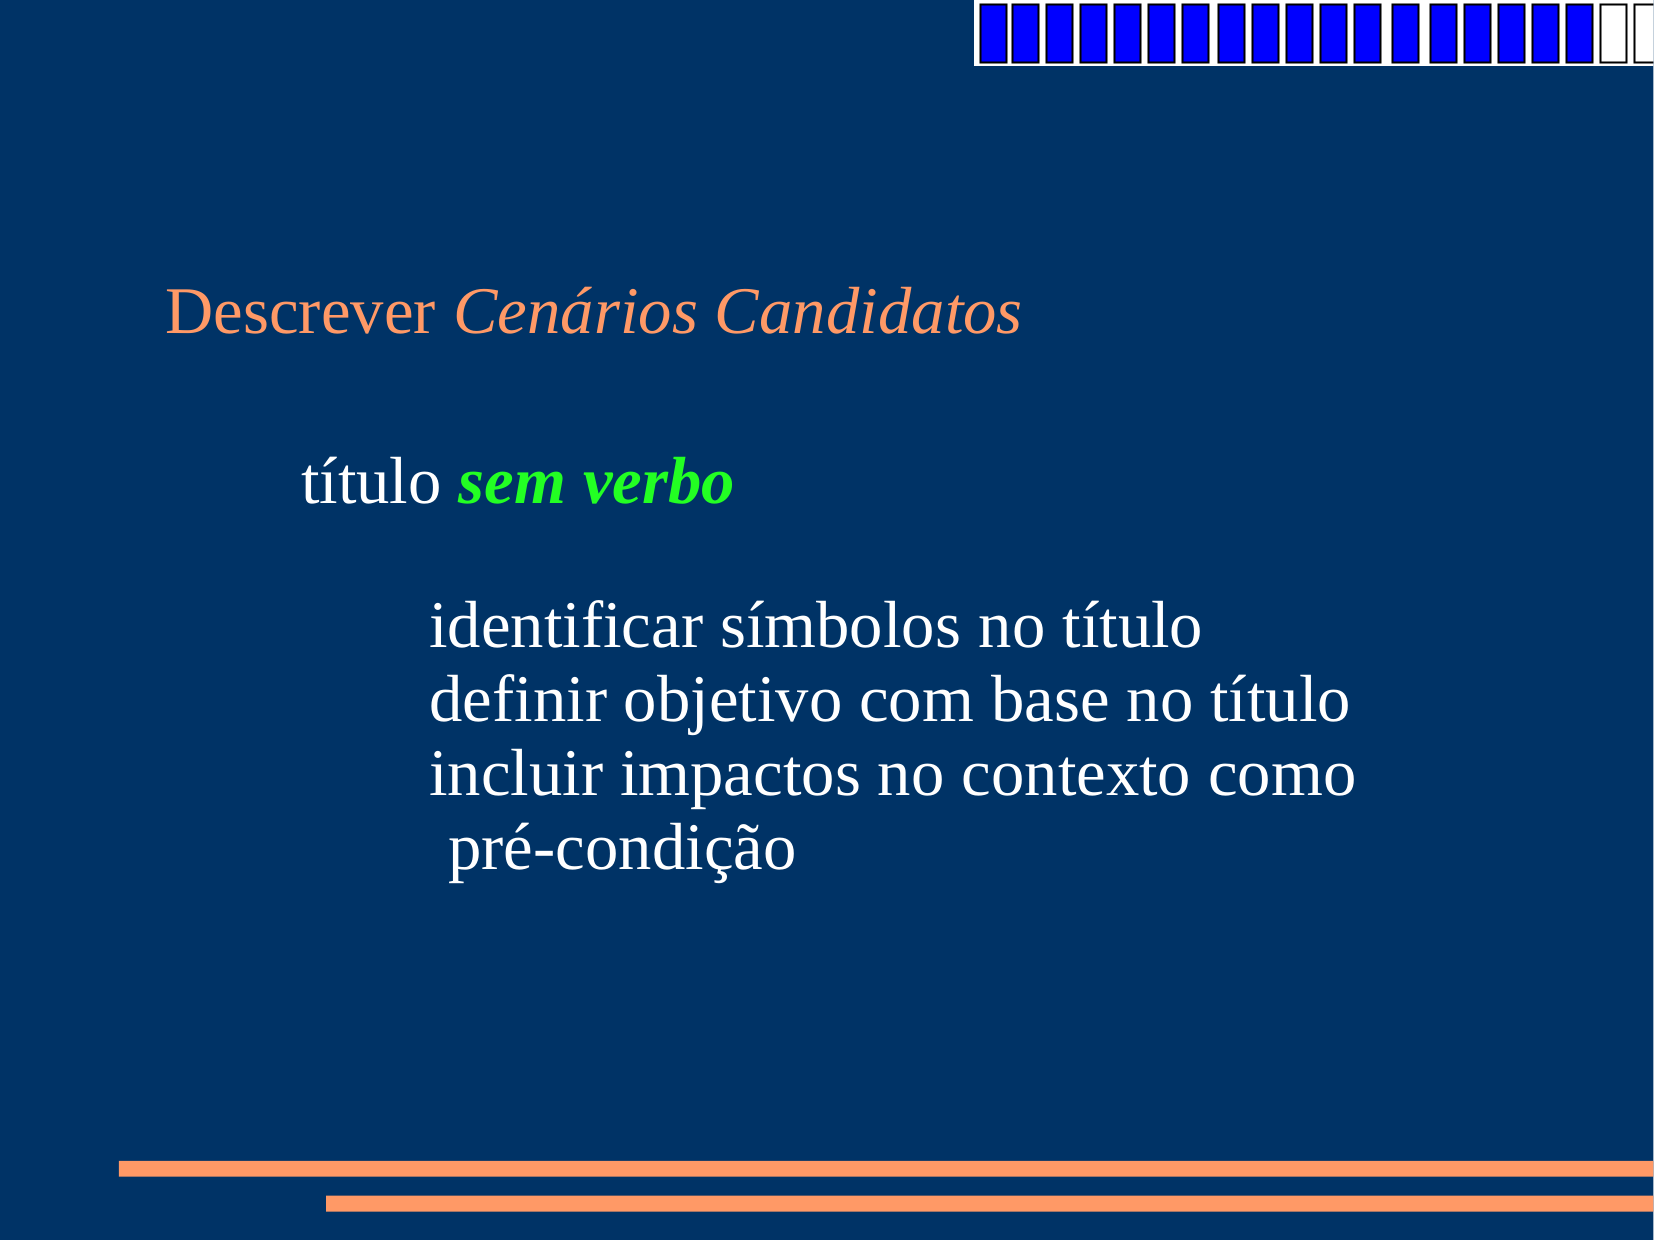

Descrever Cenários Candidatos
título sem verbo
 identificar símbolos no título
 definir objetivo com base no título
 incluir impactos no contexto como pré-condição